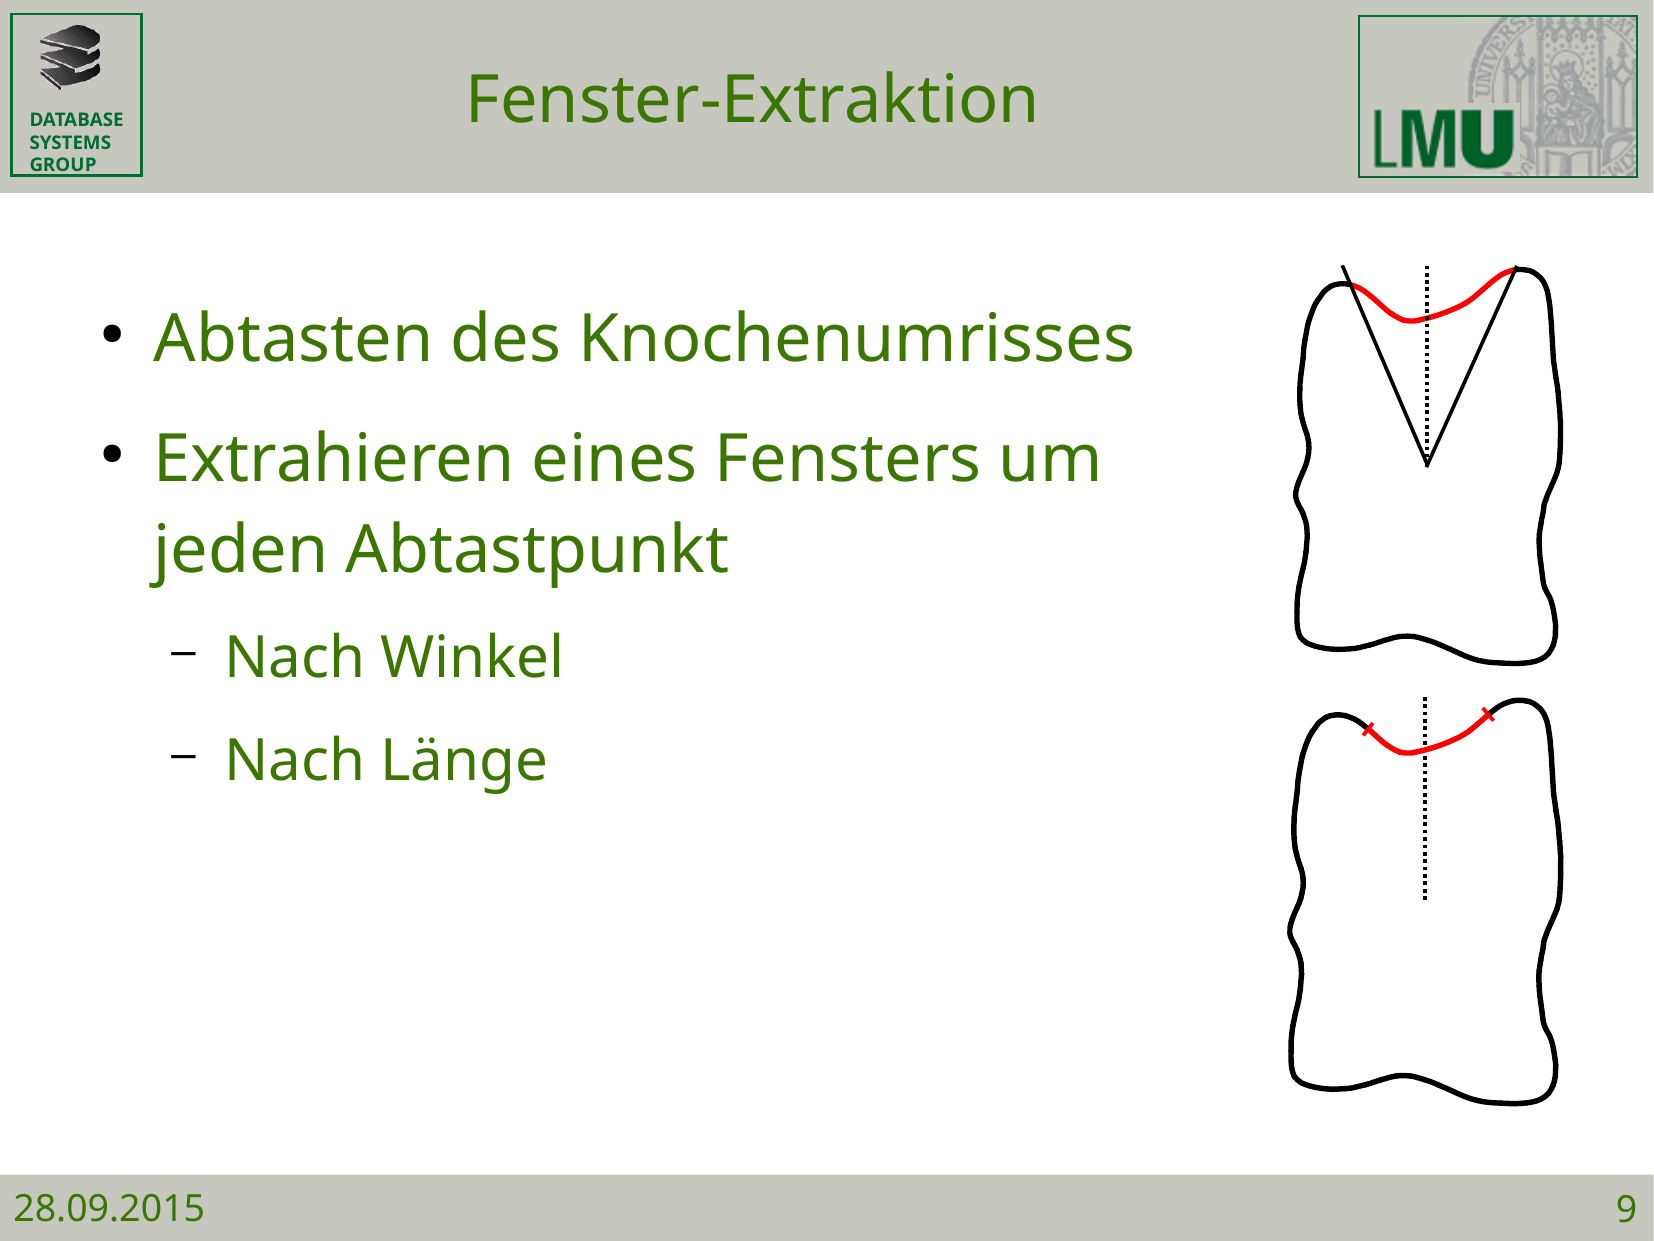

# Fenster-Extraktion
Abtasten des Knochenumrisses
Extrahieren eines Fensters um
jeden Abtastpunkt
Nach Winkel
Nach Länge
28.09.2015
9